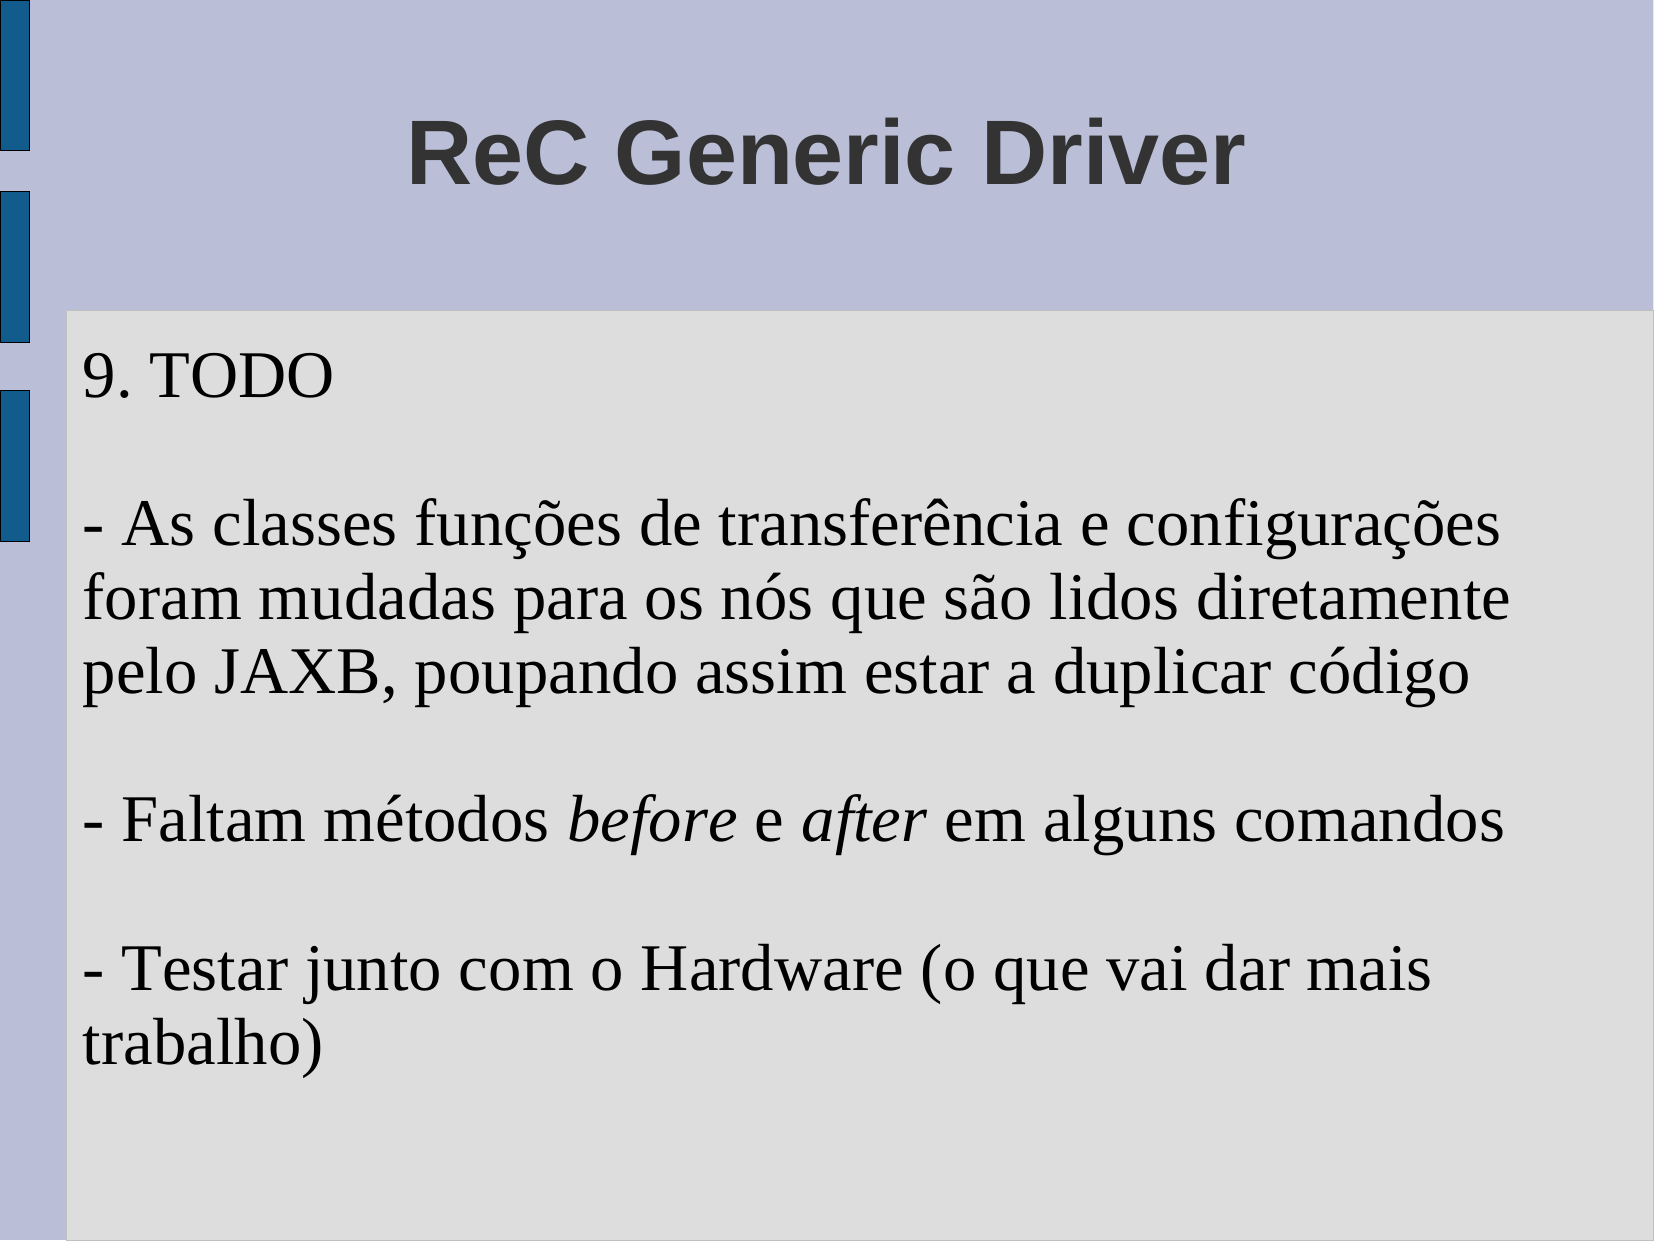

# ReC Generic Driver
9. TODO
- As classes funções de transferência e configurações foram mudadas para os nós que são lidos diretamente pelo JAXB, poupando assim estar a duplicar código
- Faltam métodos before e after em alguns comandos
- Testar junto com o Hardware (o que vai dar mais trabalho)